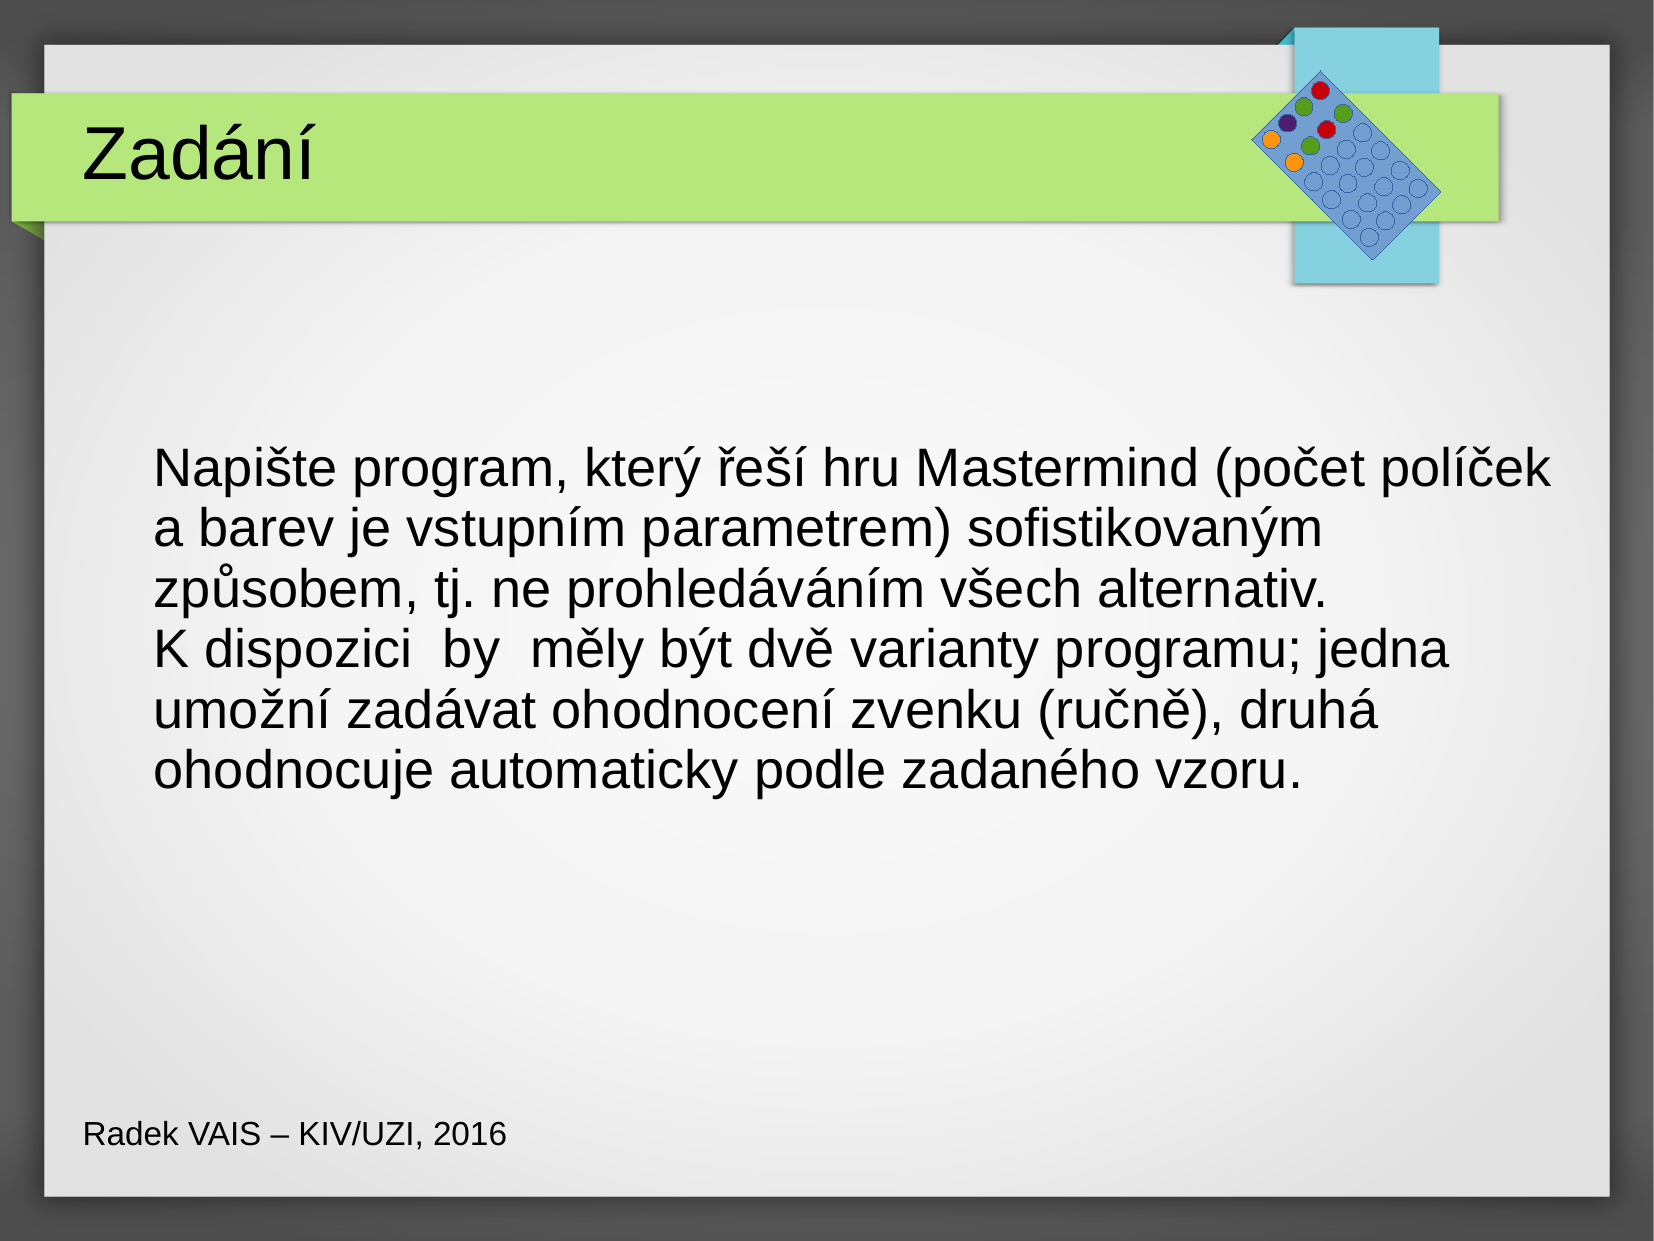

# Zadání
Napište program, který řeší hru Mastermind (počet políček a barev je vstupním parametrem) sofistikovaným způsobem, tj. ne prohledáváním všech alternativ. K dispozici by měly být dvě varianty programu; jedna umožní zadávat ohodnocení zvenku (ručně), druhá ohodnocuje automaticky podle zadaného vzoru.
Radek VAIS – KIV/UZI, 2016